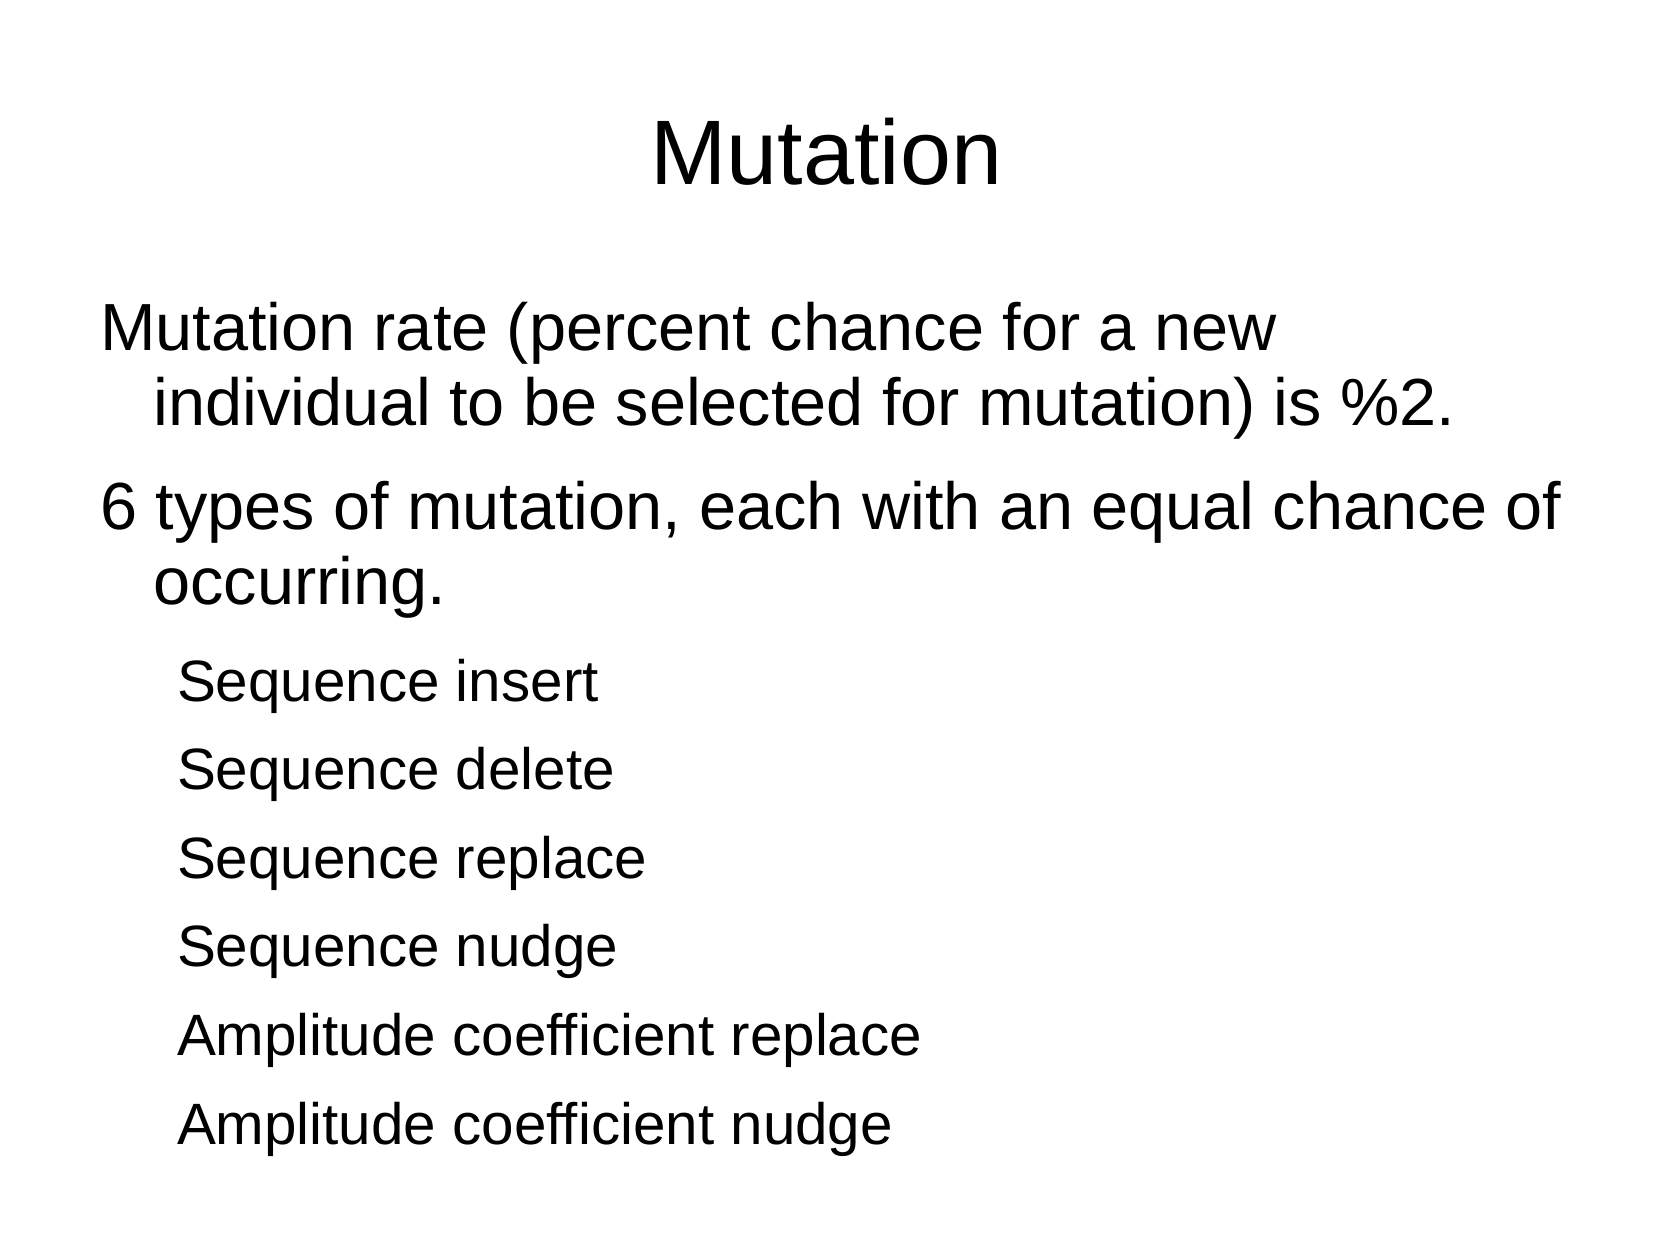

# Mutation
Mutation rate (percent chance for a new individual to be selected for mutation) is %2.
6 types of mutation, each with an equal chance of occurring.
Sequence insert
Sequence delete
Sequence replace
Sequence nudge
Amplitude coefficient replace
Amplitude coefficient nudge